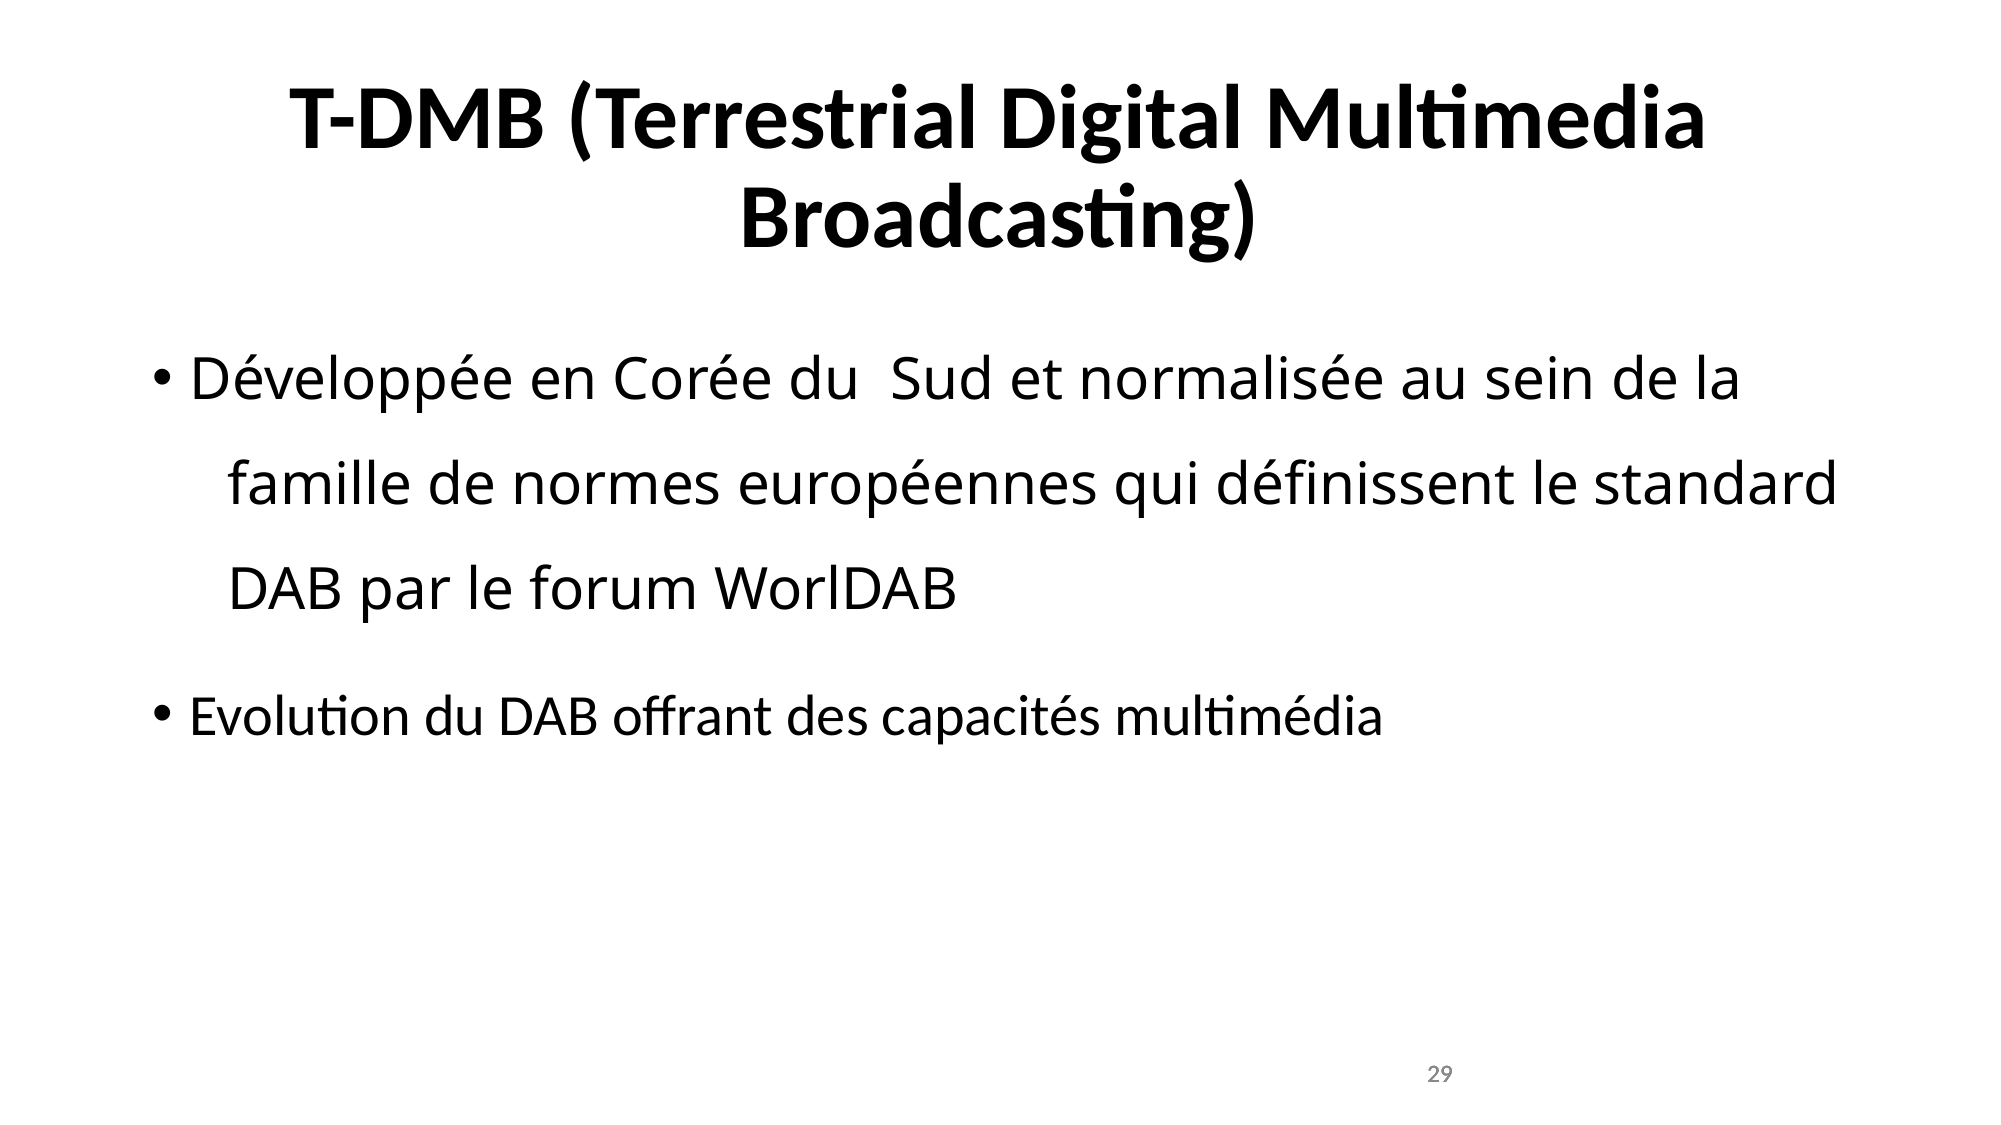

# T-DMB (Terrestrial Digital Multimedia Broadcasting)
Développée en Corée du Sud et normalisée au sein de la famille de normes européennes qui définissent le standard DAB par le forum WorlDAB
Evolution du DAB offrant des capacités multimédia